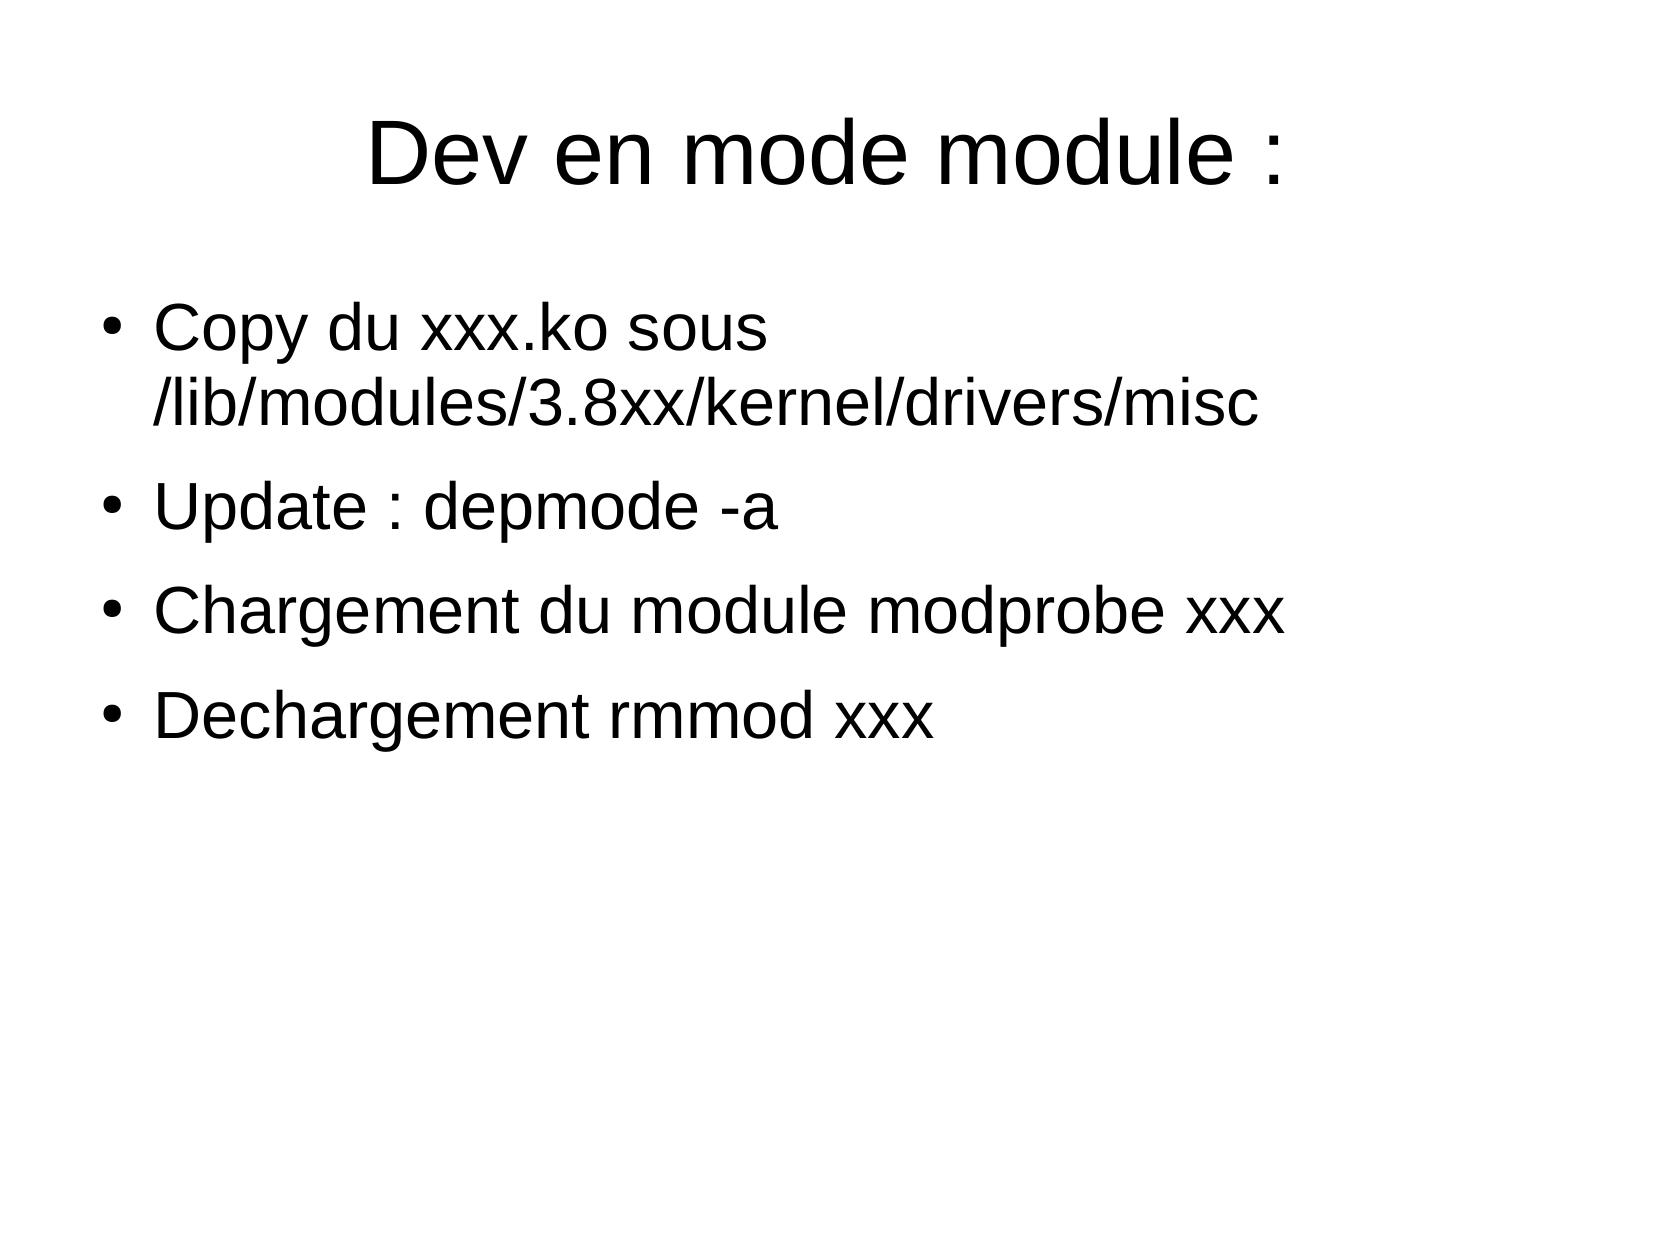

# Dev en mode module :
Copy du xxx.ko sous /lib/modules/3.8xx/kernel/drivers/misc
Update : depmode -a
Chargement du module modprobe xxx
Dechargement rmmod xxx